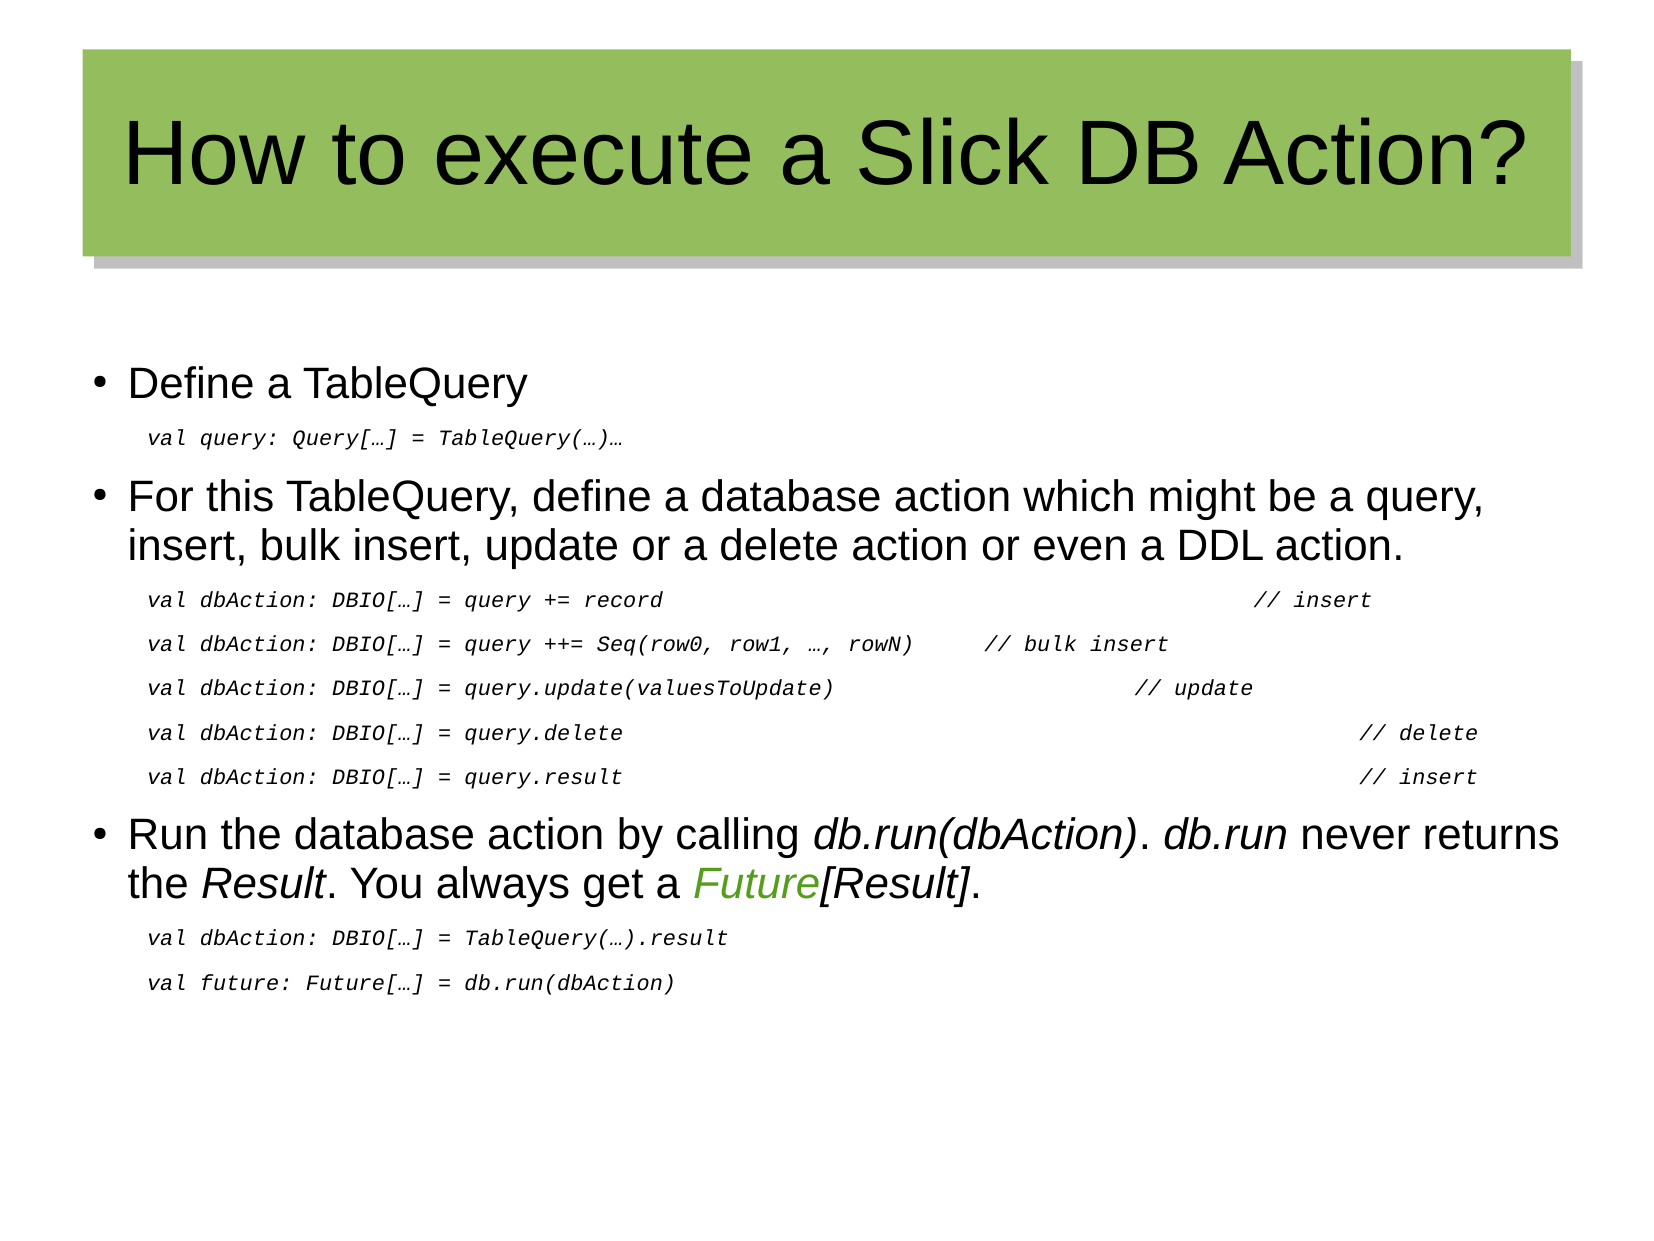

# How to execute a Slick DB Action?
Define a TableQuery
 val query: Query[…] = TableQuery(…)…
For this TableQuery, define a database action which might be a query, insert, bulk insert, update or a delete action or even a DDL action.
 val dbAction: DBIO[…] = query += record						 	 // insert
 val dbAction: DBIO[…] = query ++= Seq(row0, row1, …, rowN) 	 // bulk insert
 val dbAction: DBIO[…] = query.update(valuesToUpdate)					 // update
 val dbAction: DBIO[…] = query.delete									 // delete
 val dbAction: DBIO[…] = query.result									 // insert
Run the database action by calling db.run(dbAction). db.run never returns the Result. You always get a Future[Result].
 val dbAction: DBIO[…] = TableQuery(…).result
 val future: Future[…] = db.run(dbAction)